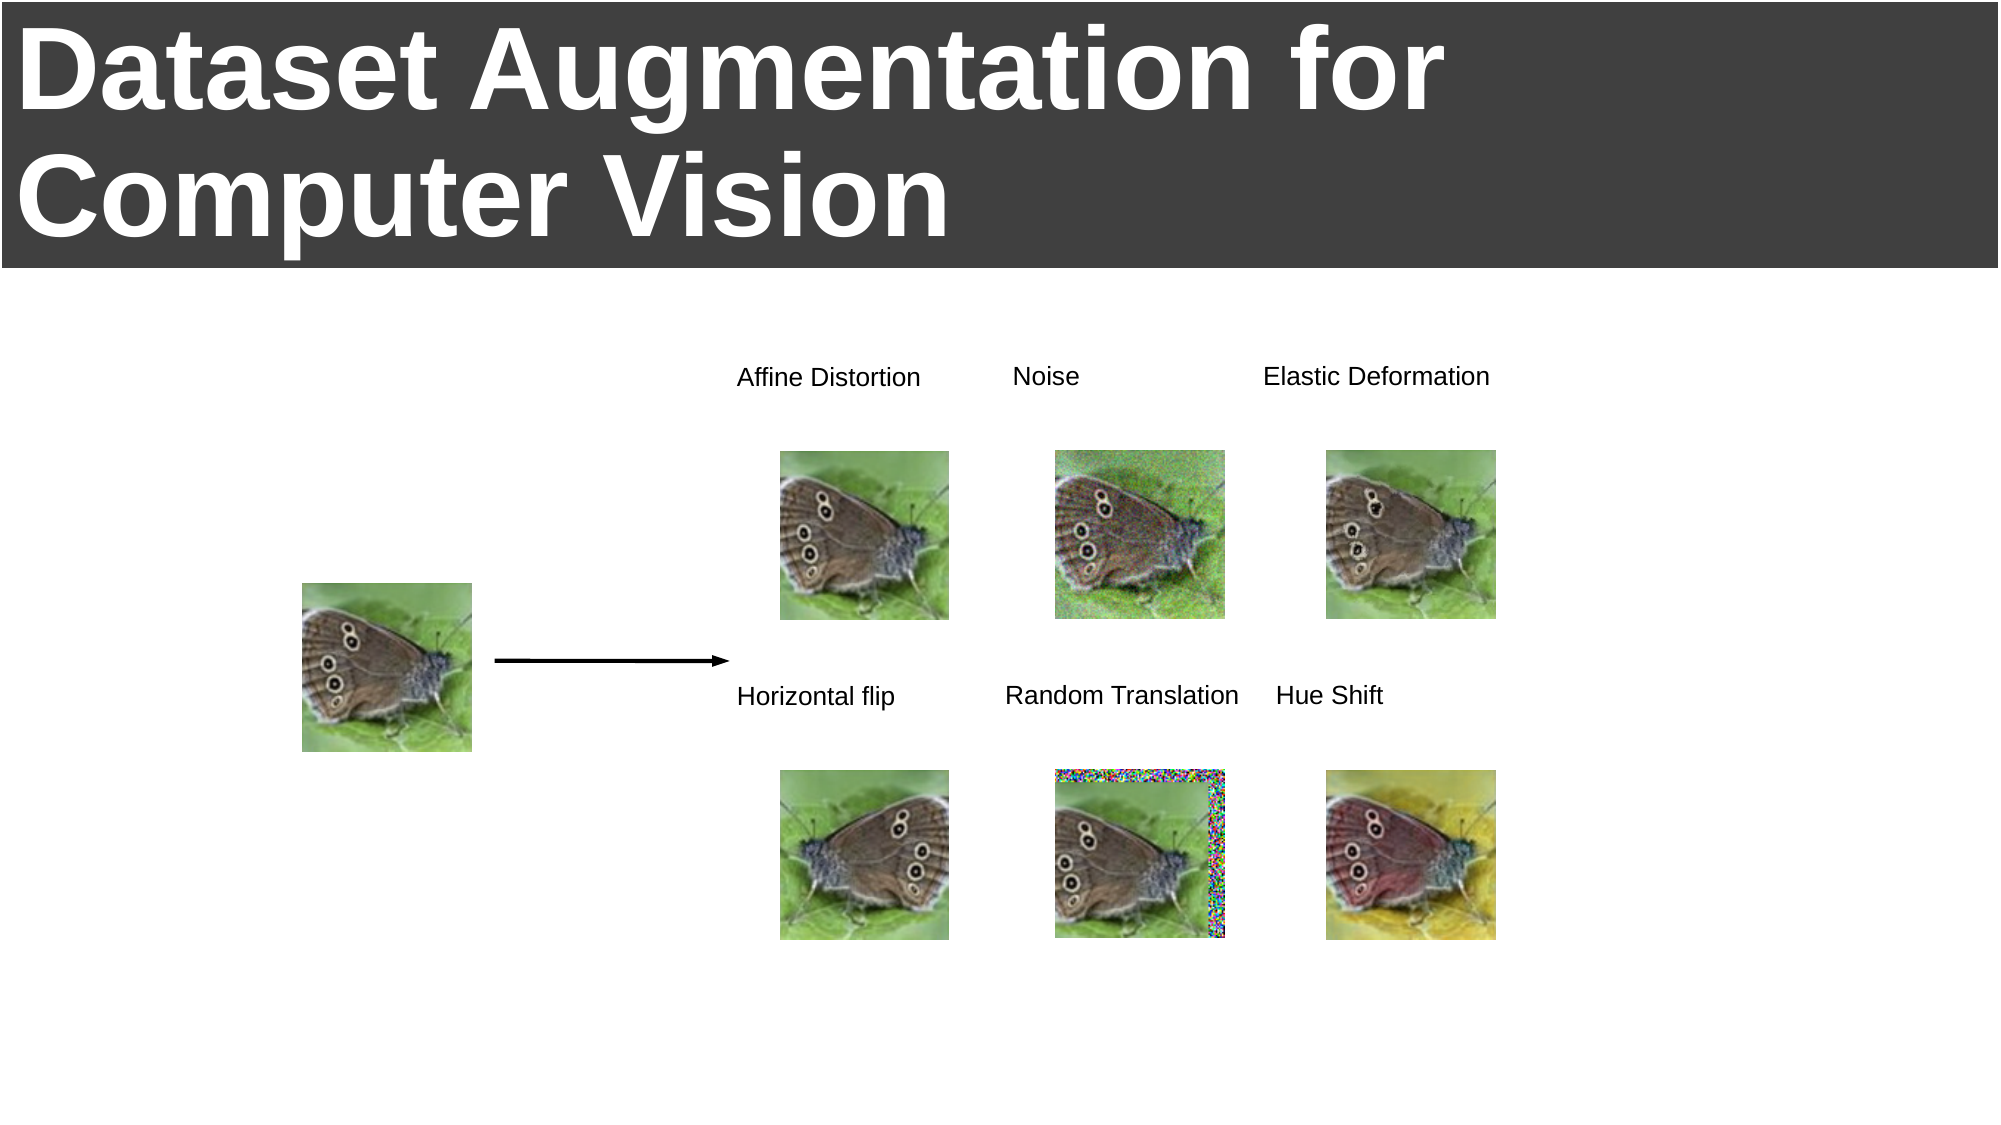

# Dataset Augmentation for Computer Vision
Noise
Elastic Deformation
Affine Distortion
Random Translation
Hue Shift
Horizontal flip